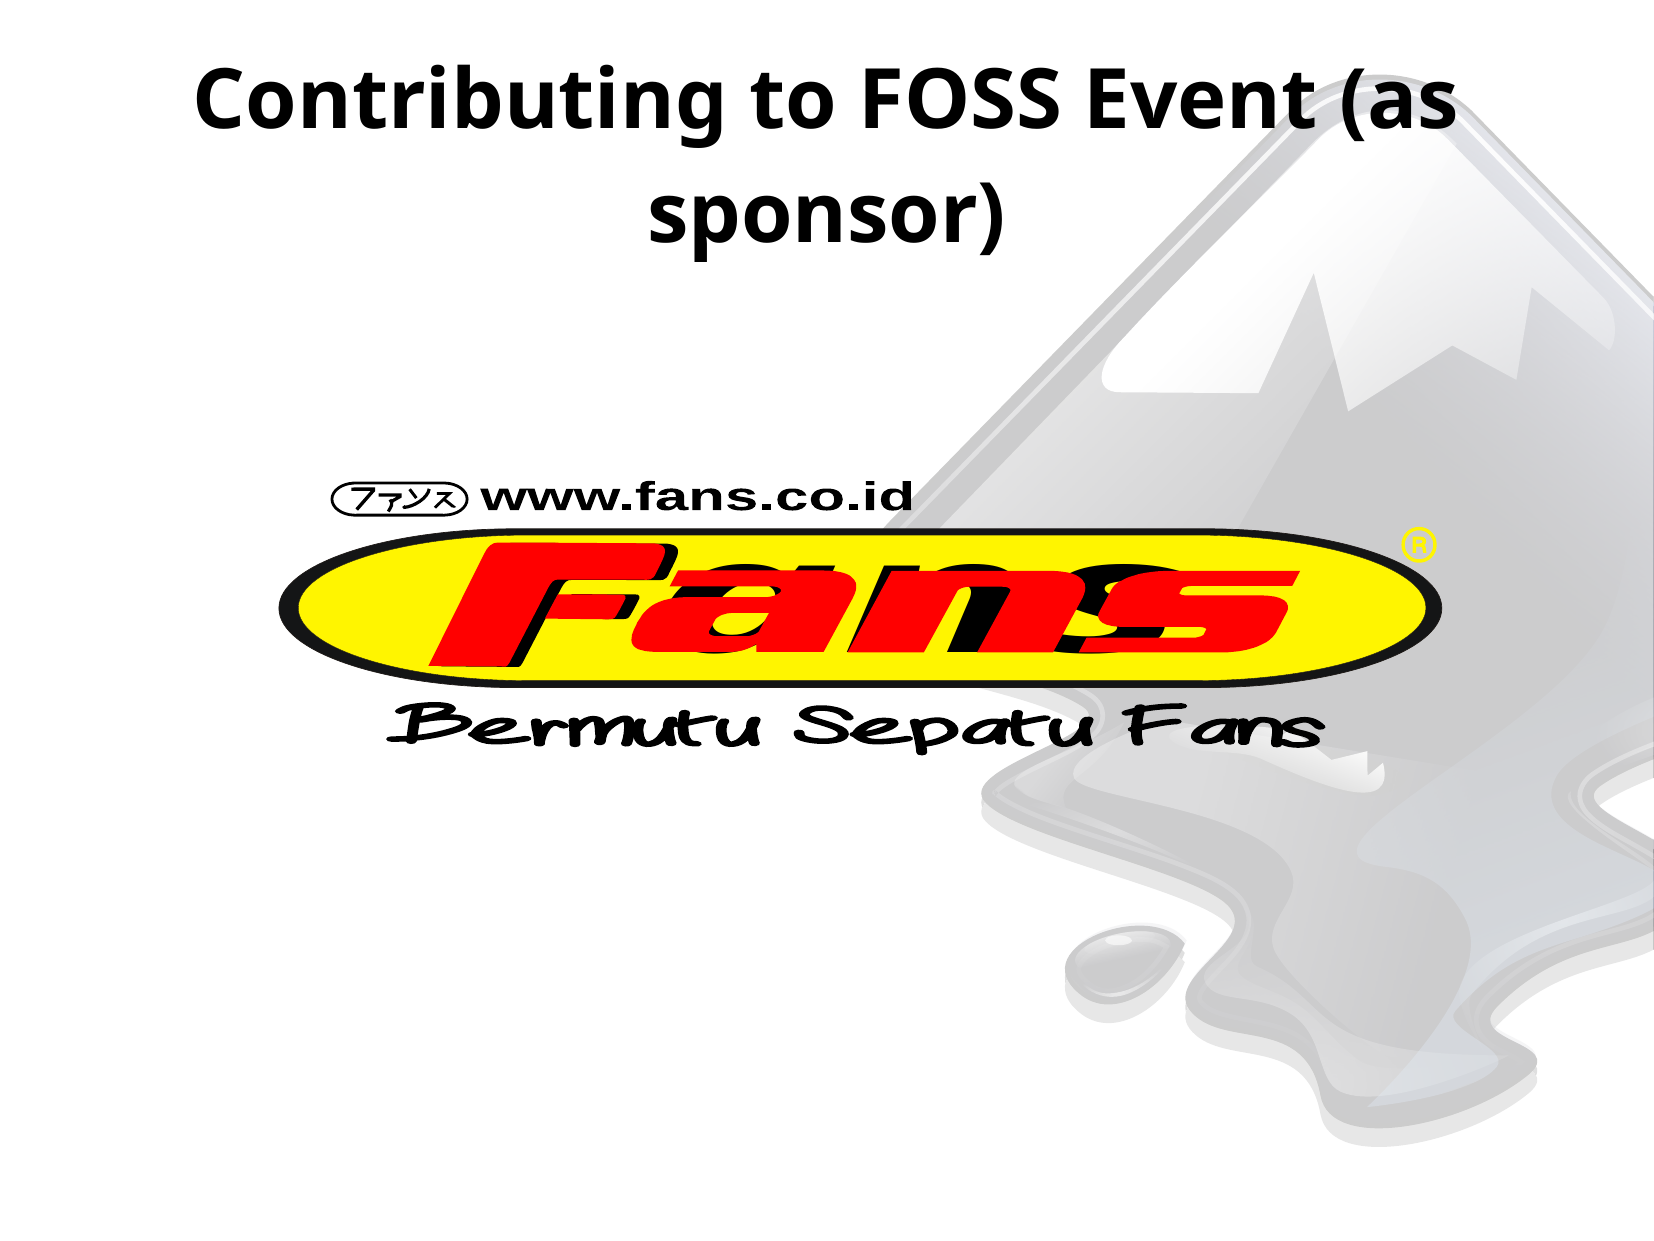

# Contributing to FOSS Event (as sponsor)